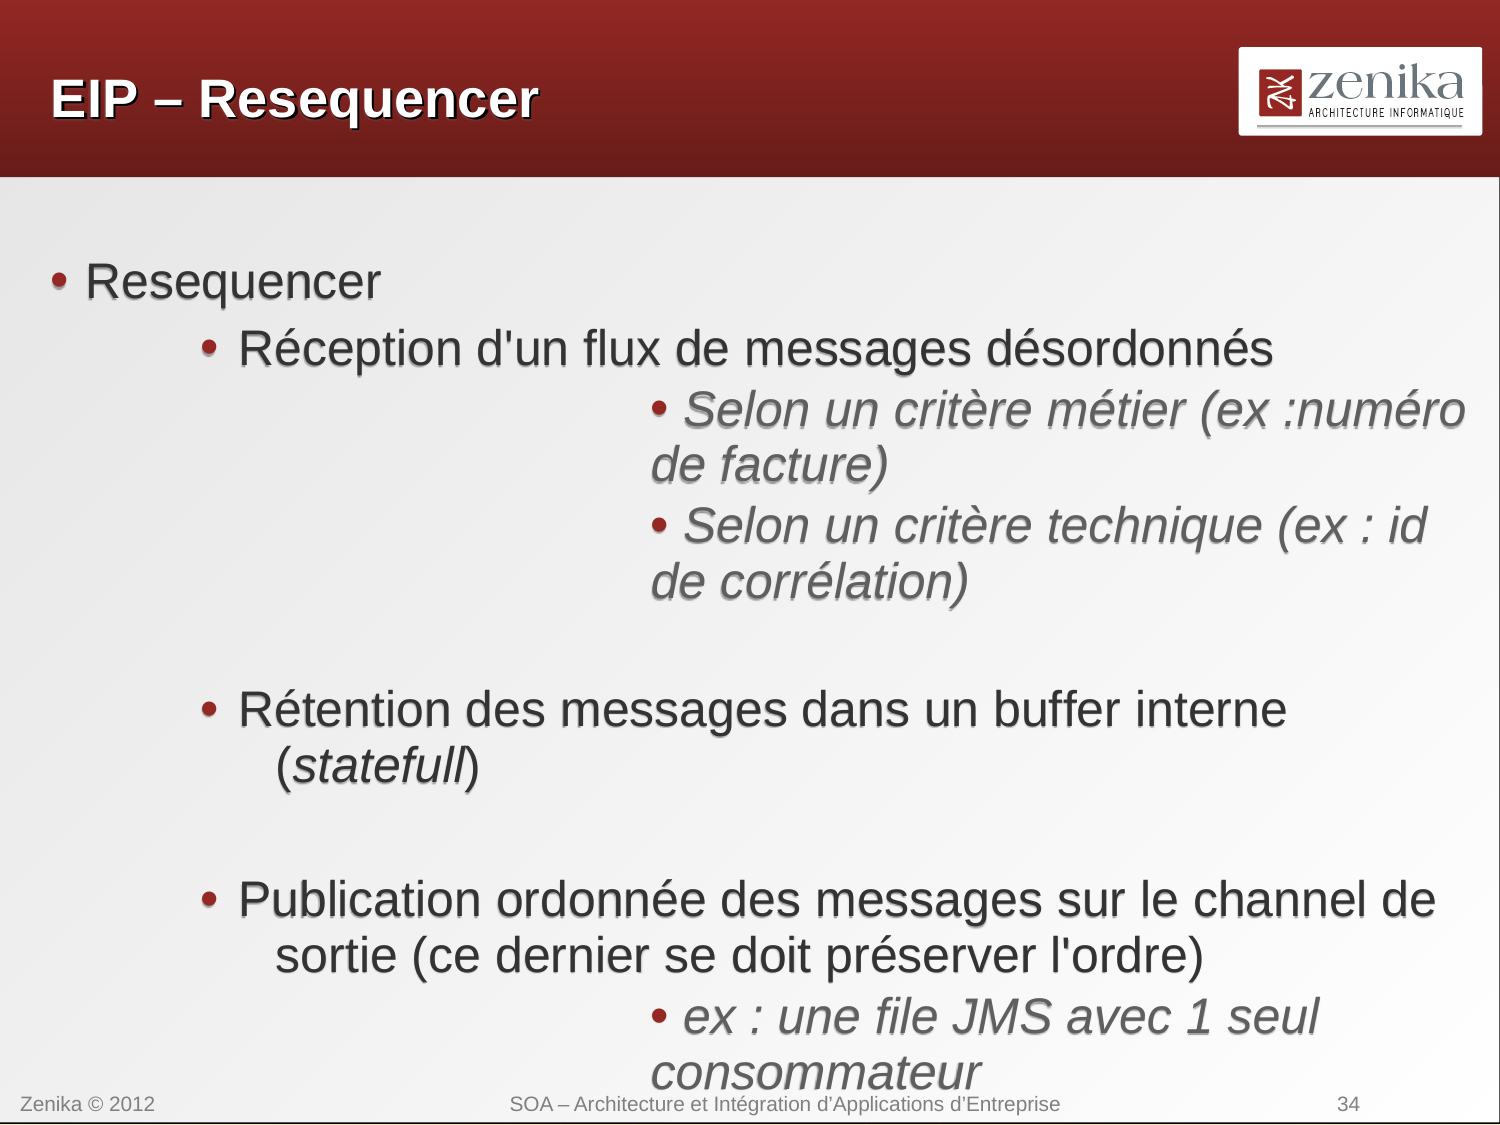

# EIP – Resequencer
Resequencer
Réception d'un flux de messages désordonnés
 Selon un critère métier (ex :numéro de facture)
 Selon un critère technique (ex : id de corrélation)
Rétention des messages dans un buffer interne (statefull)
Publication ordonnée des messages sur le channel de sortie (ce dernier se doit préserver l'ordre)
 ex : une file JMS avec 1 seul consommateur
Comme les autre Routeurs, le Resequencer ne modifie pas (en général) le contenu des messages